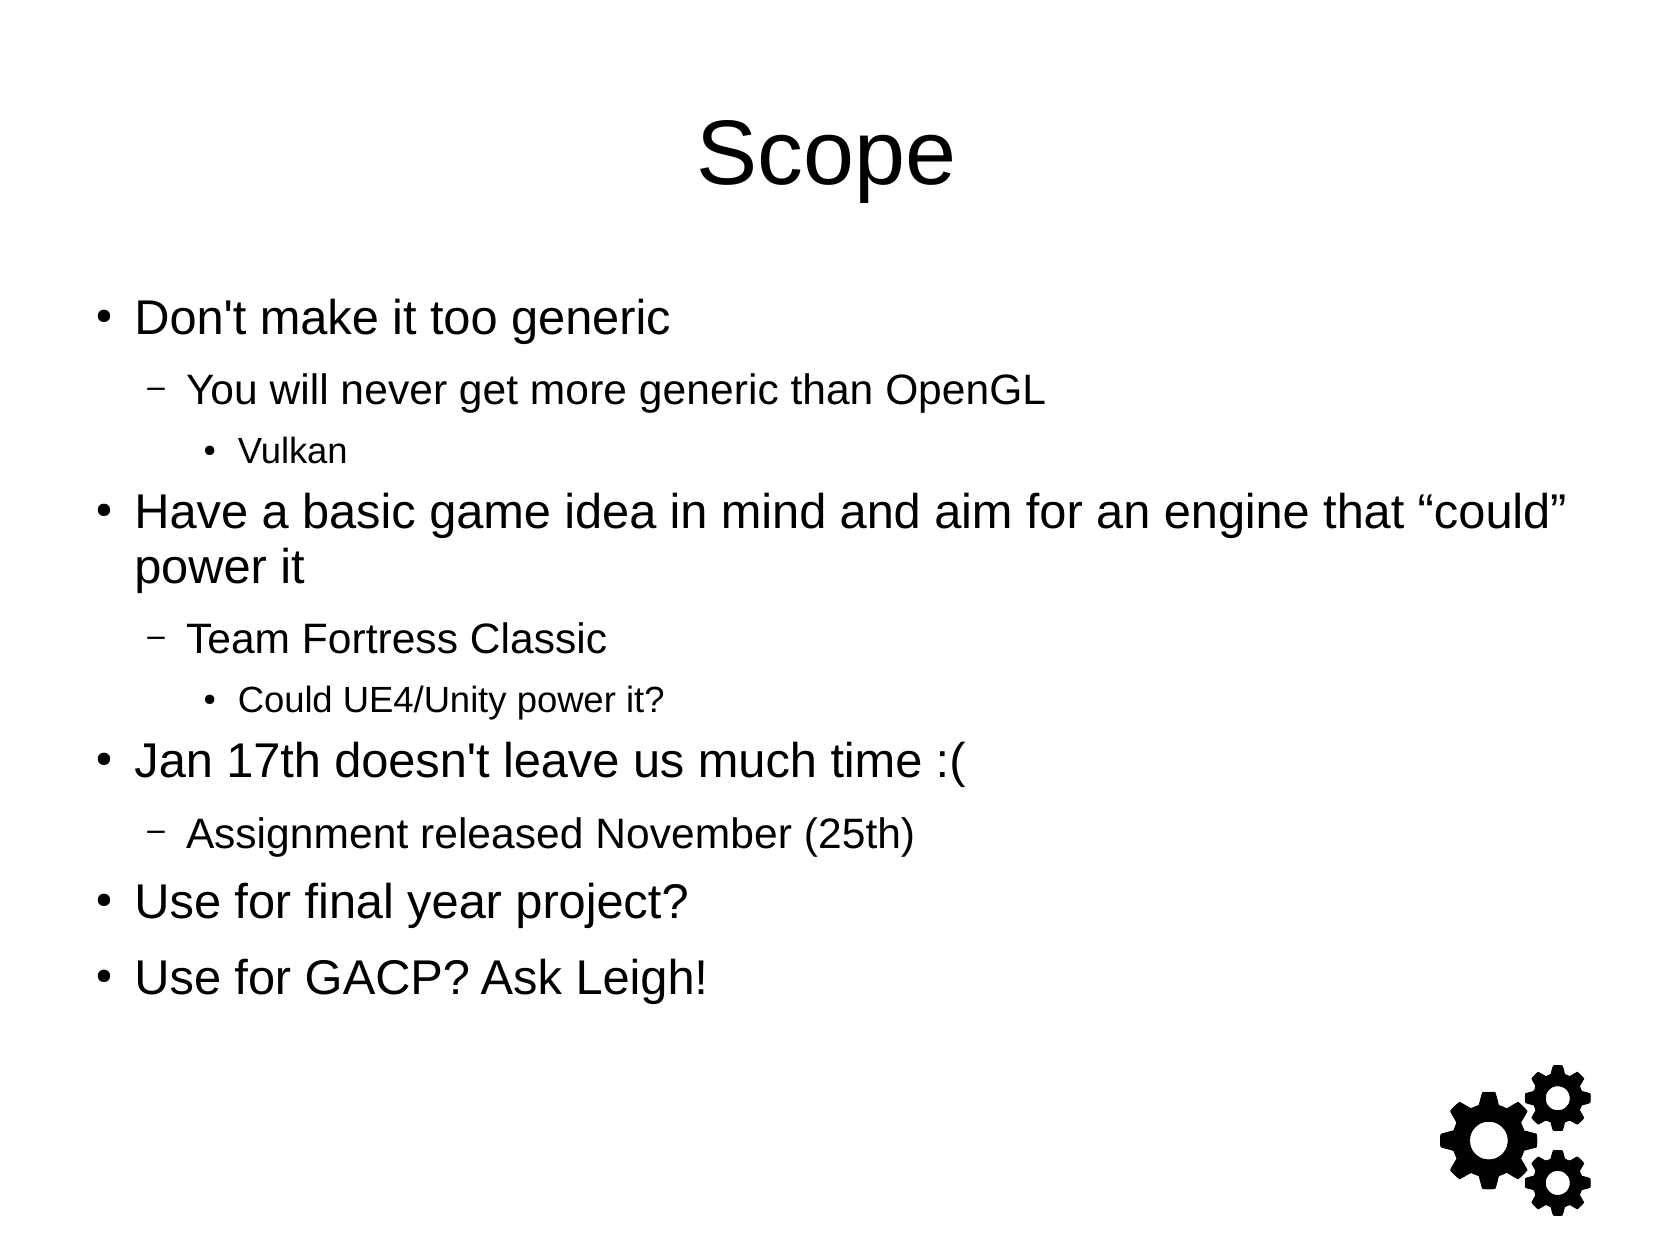

# Scope
Don't make it too generic
You will never get more generic than OpenGL
Vulkan
Have a basic game idea in mind and aim for an engine that “could” power it
Team Fortress Classic
Could UE4/Unity power it?
Jan 17th doesn't leave us much time :(
Assignment released November (25th)
Use for final year project?
Use for GACP? Ask Leigh!